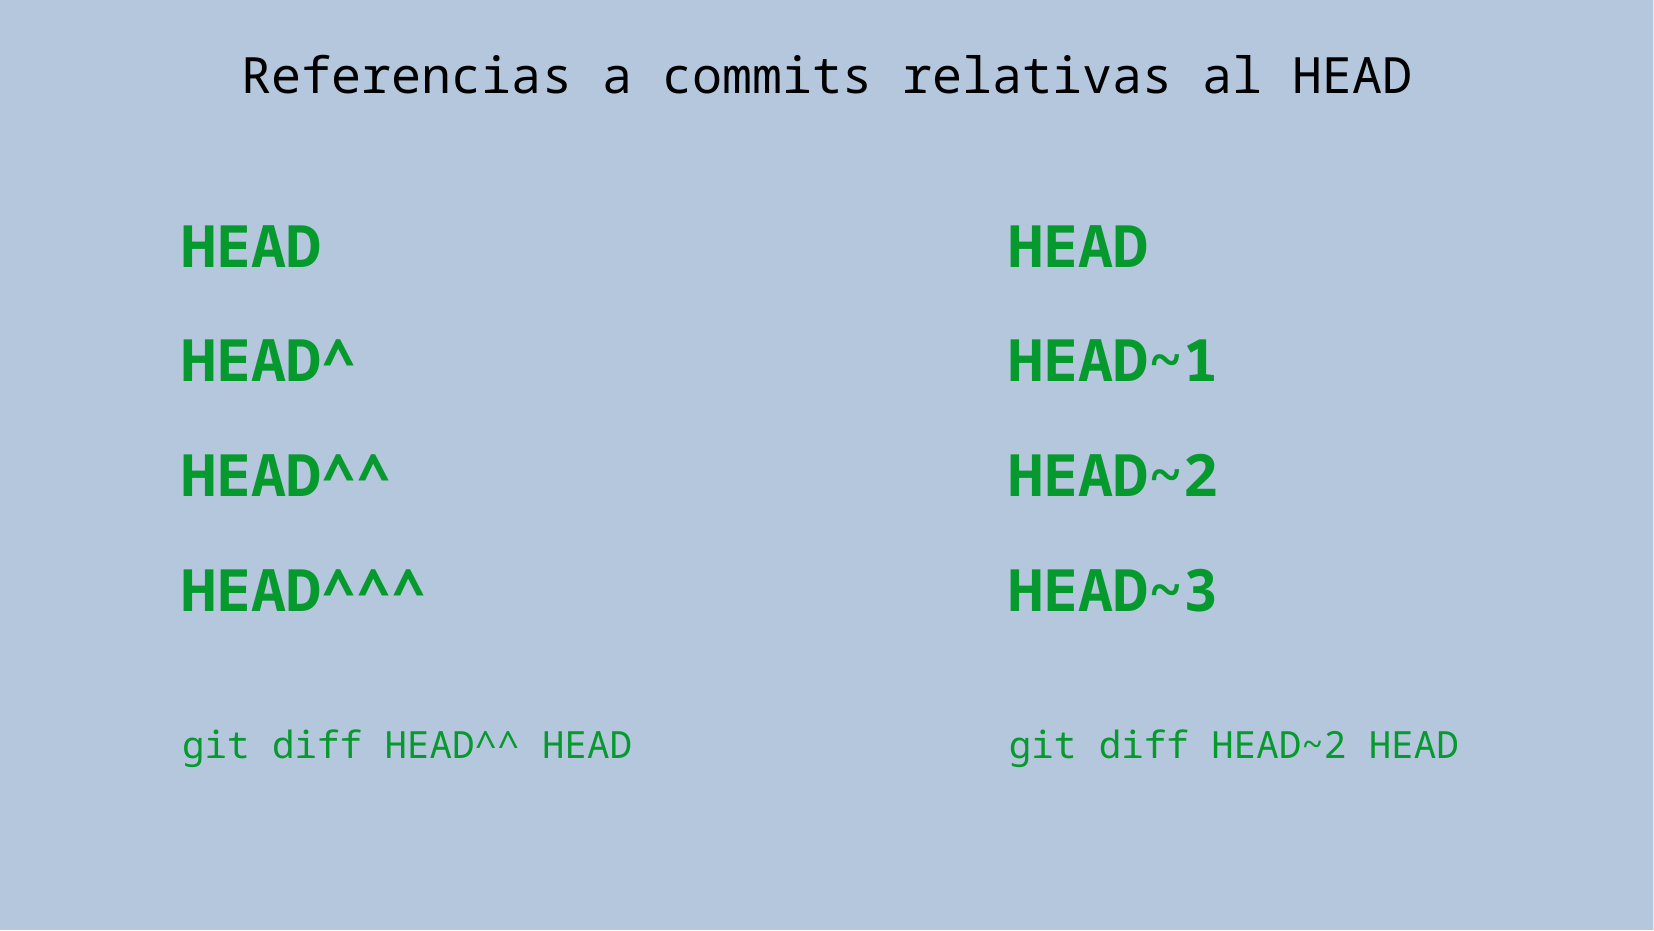

# Referencias a commits relativas al HEAD
HEAD
HEAD^
HEAD^^
HEAD^^^
HEAD
HEAD~1
HEAD~2
HEAD~3
git diff HEAD^^ HEAD
git diff HEAD~2 HEAD